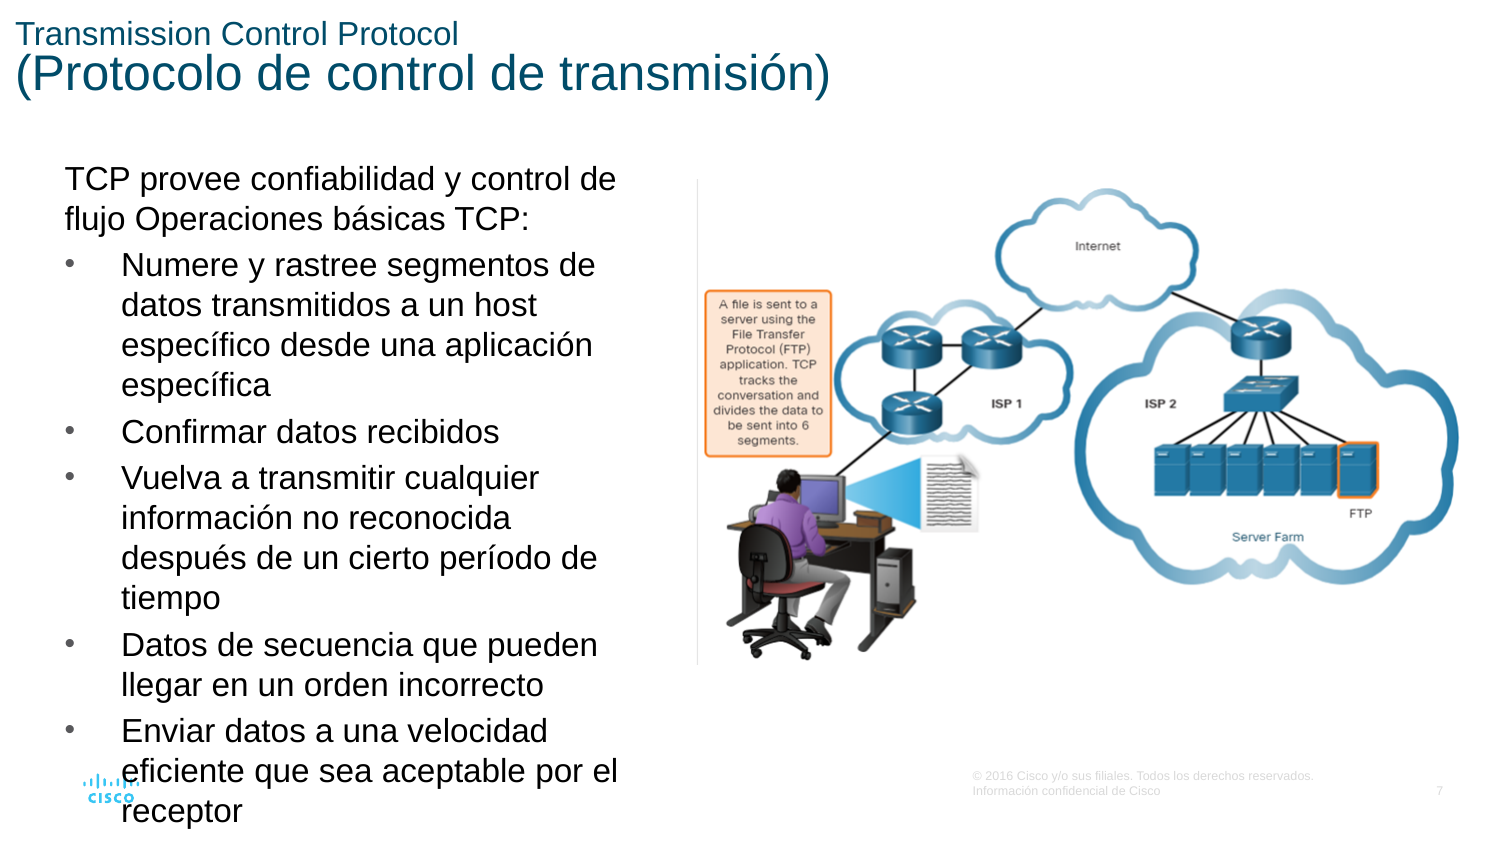

# Transmission Control Protocol (Protocolo de control de transmisión)
TCP provee confiabilidad y control de flujo Operaciones básicas TCP:
Numere y rastree segmentos de datos transmitidos a un host específico desde una aplicación específica
Confirmar datos recibidos
Vuelva a transmitir cualquier información no reconocida después de un cierto período de tiempo
Datos de secuencia que pueden llegar en un orden incorrecto
Enviar datos a una velocidad eficiente que sea aceptable por el receptor